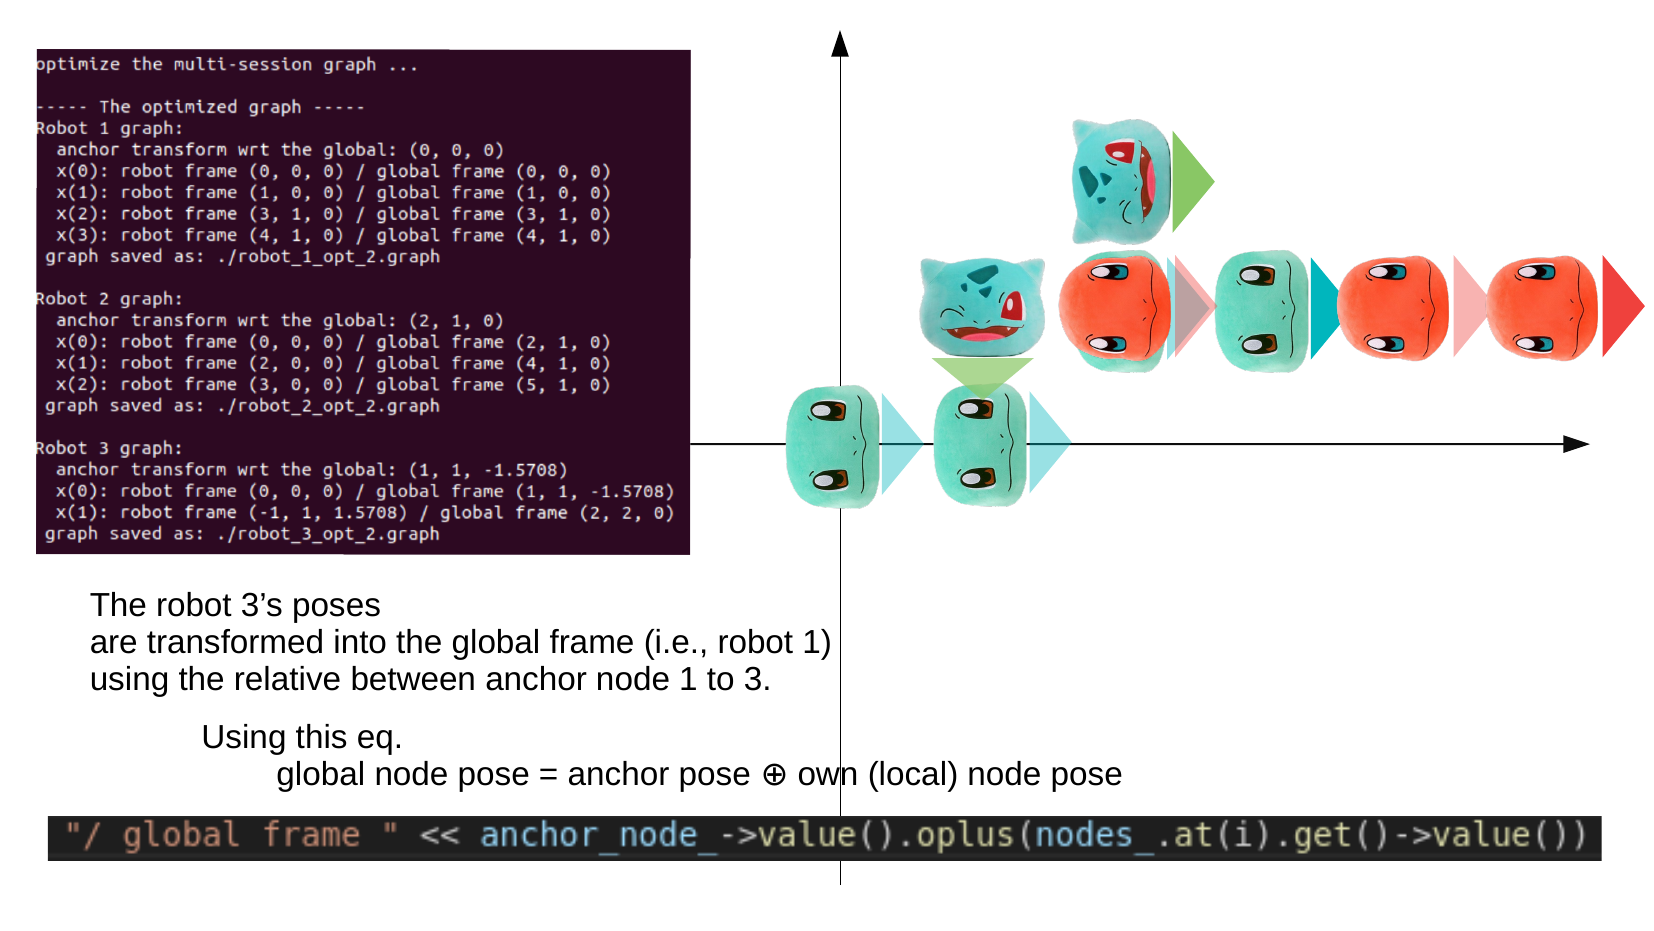

The robot 3’s poses
are transformed into the global frame (i.e., robot 1)
using the relative between anchor node 1 to 3.
Using this eq.
	global node pose = anchor pose ⊕ own (local) node pose